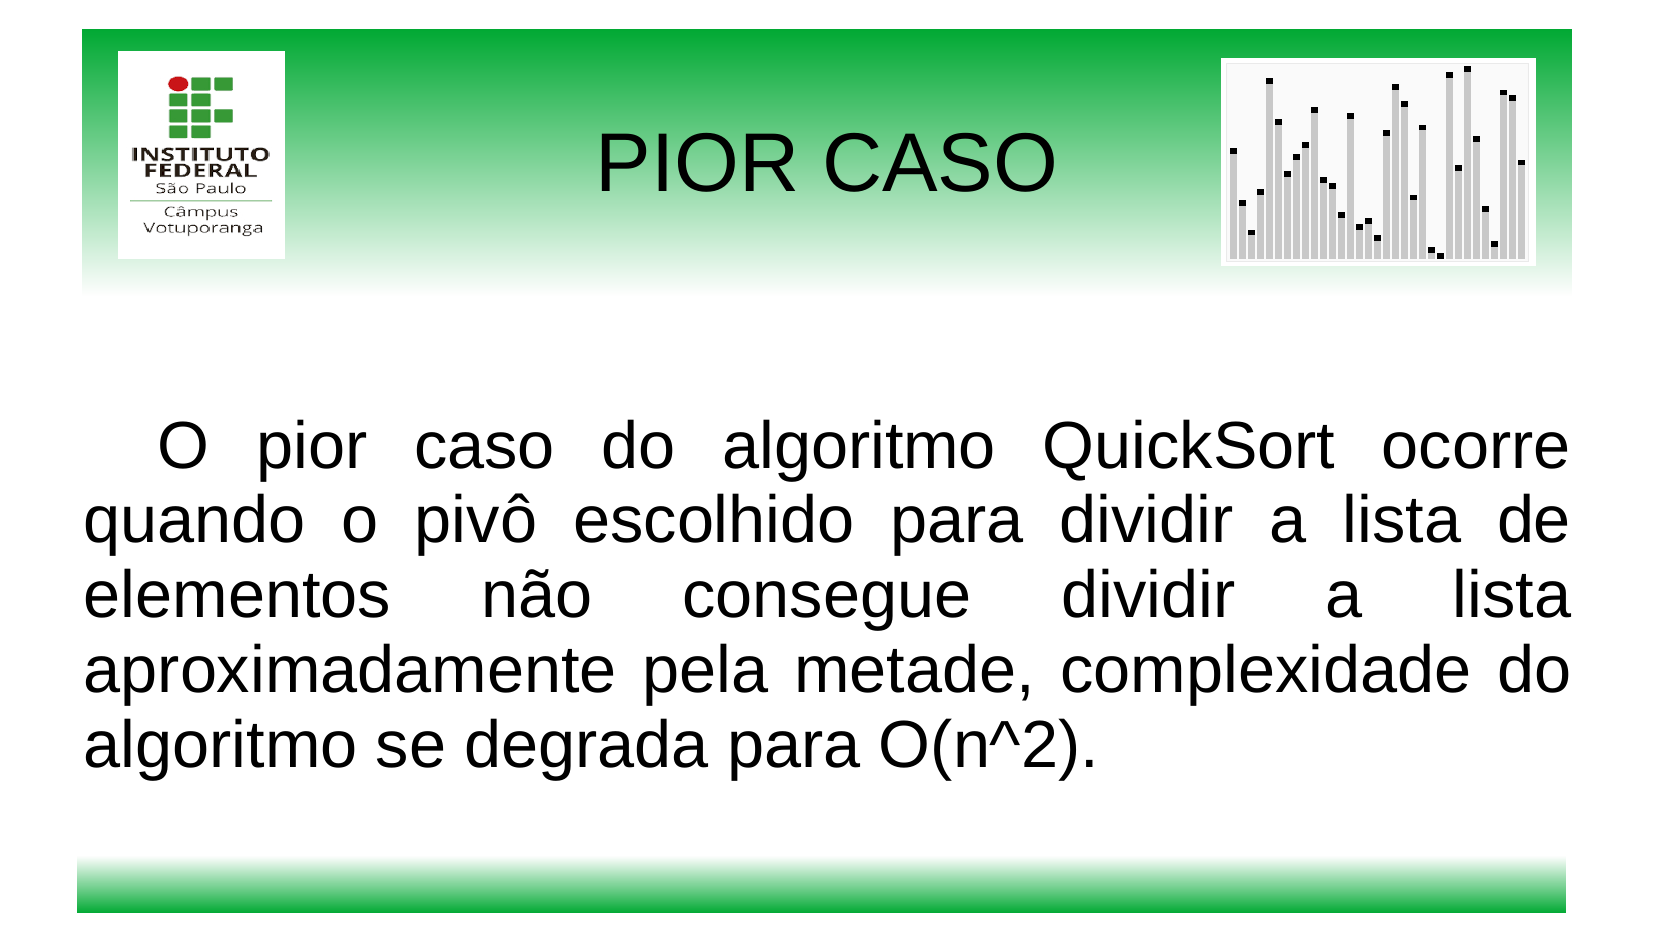

# PIOR CASO
	O pior caso do algoritmo QuickSort ocorre quando o pivô escolhido para dividir a lista de elementos não consegue dividir a lista aproximadamente pela metade, complexidade do algoritmo se degrada para O(n^2).